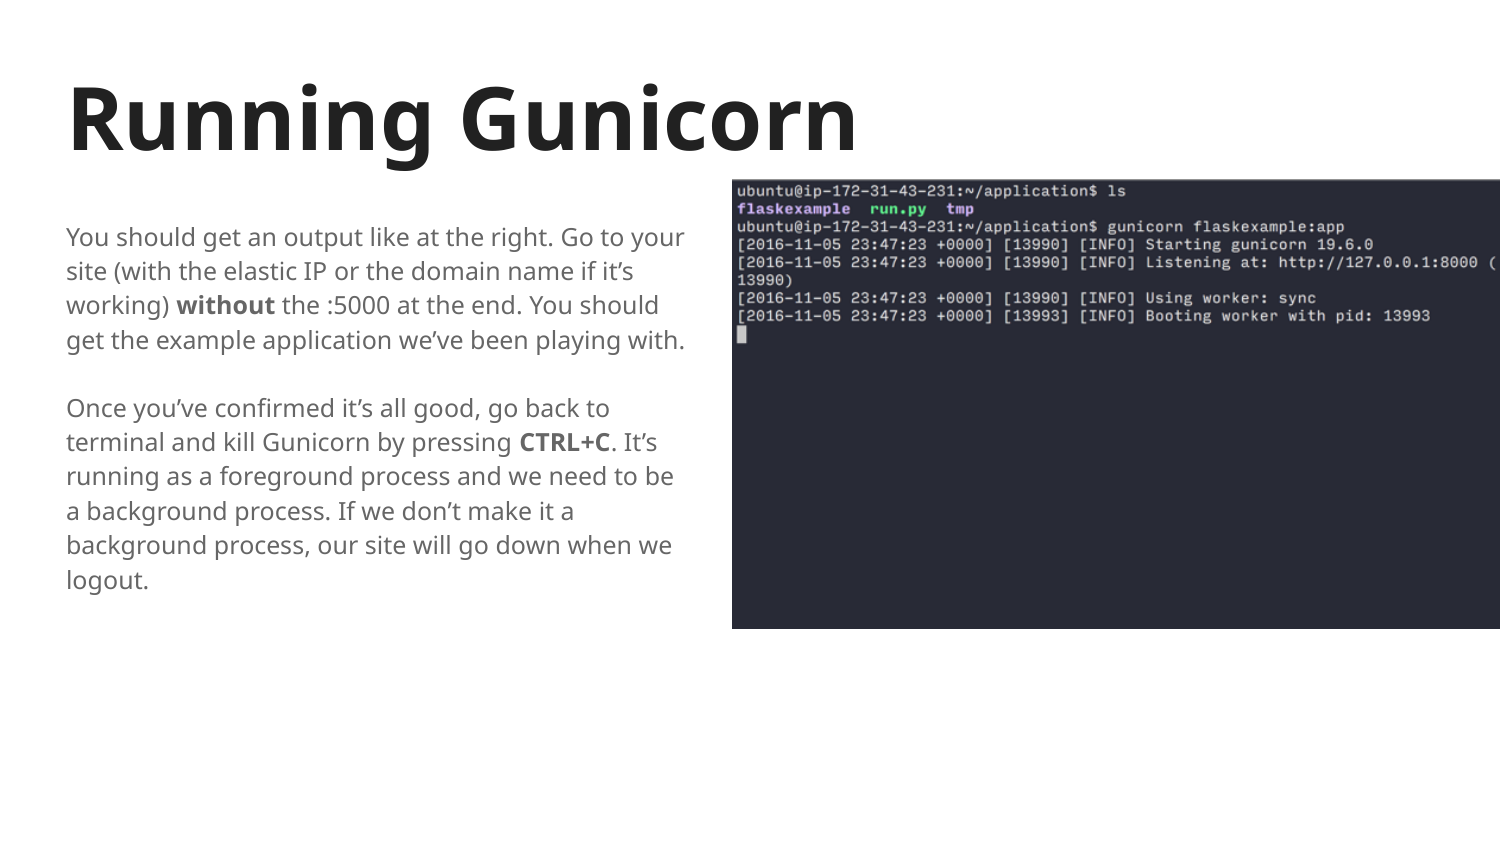

# Running Gunicorn
You should get an output like at the right. Go to your site (with the elastic IP or the domain name if it’s working) without the :5000 at the end. You should get the example application we’ve been playing with.
Once you’ve confirmed it’s all good, go back to terminal and kill Gunicorn by pressing CTRL+C. It’s running as a foreground process and we need to be a background process. If we don’t make it a background process, our site will go down when we logout.